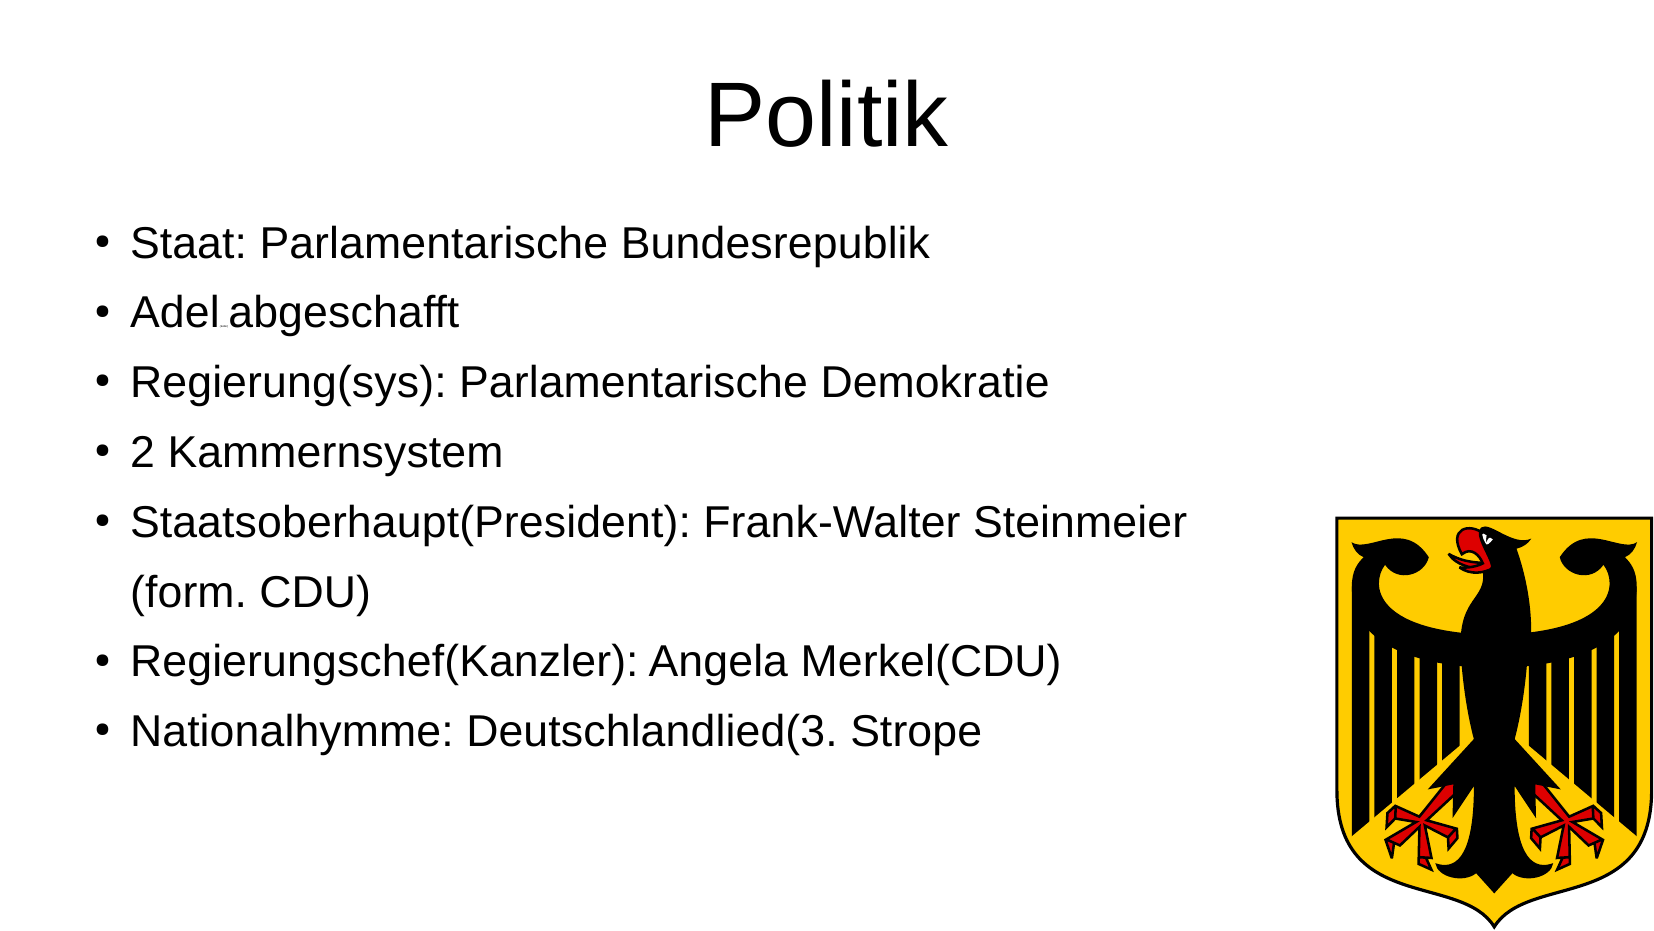

# Politik
Staat: Parlamentarische Bundesrepublik
Adel(leider)abgeschafft
Regierung(sys): Parlamentarische Demokratie
2 Kammernsystem
Staatsoberhaupt(President): Frank-Walter Steinmeier
(form. CDU)
Regierungschef(Kanzler): Angela Merkel(CDU)
Nationalhymme: Deutschlandlied(3. Strope